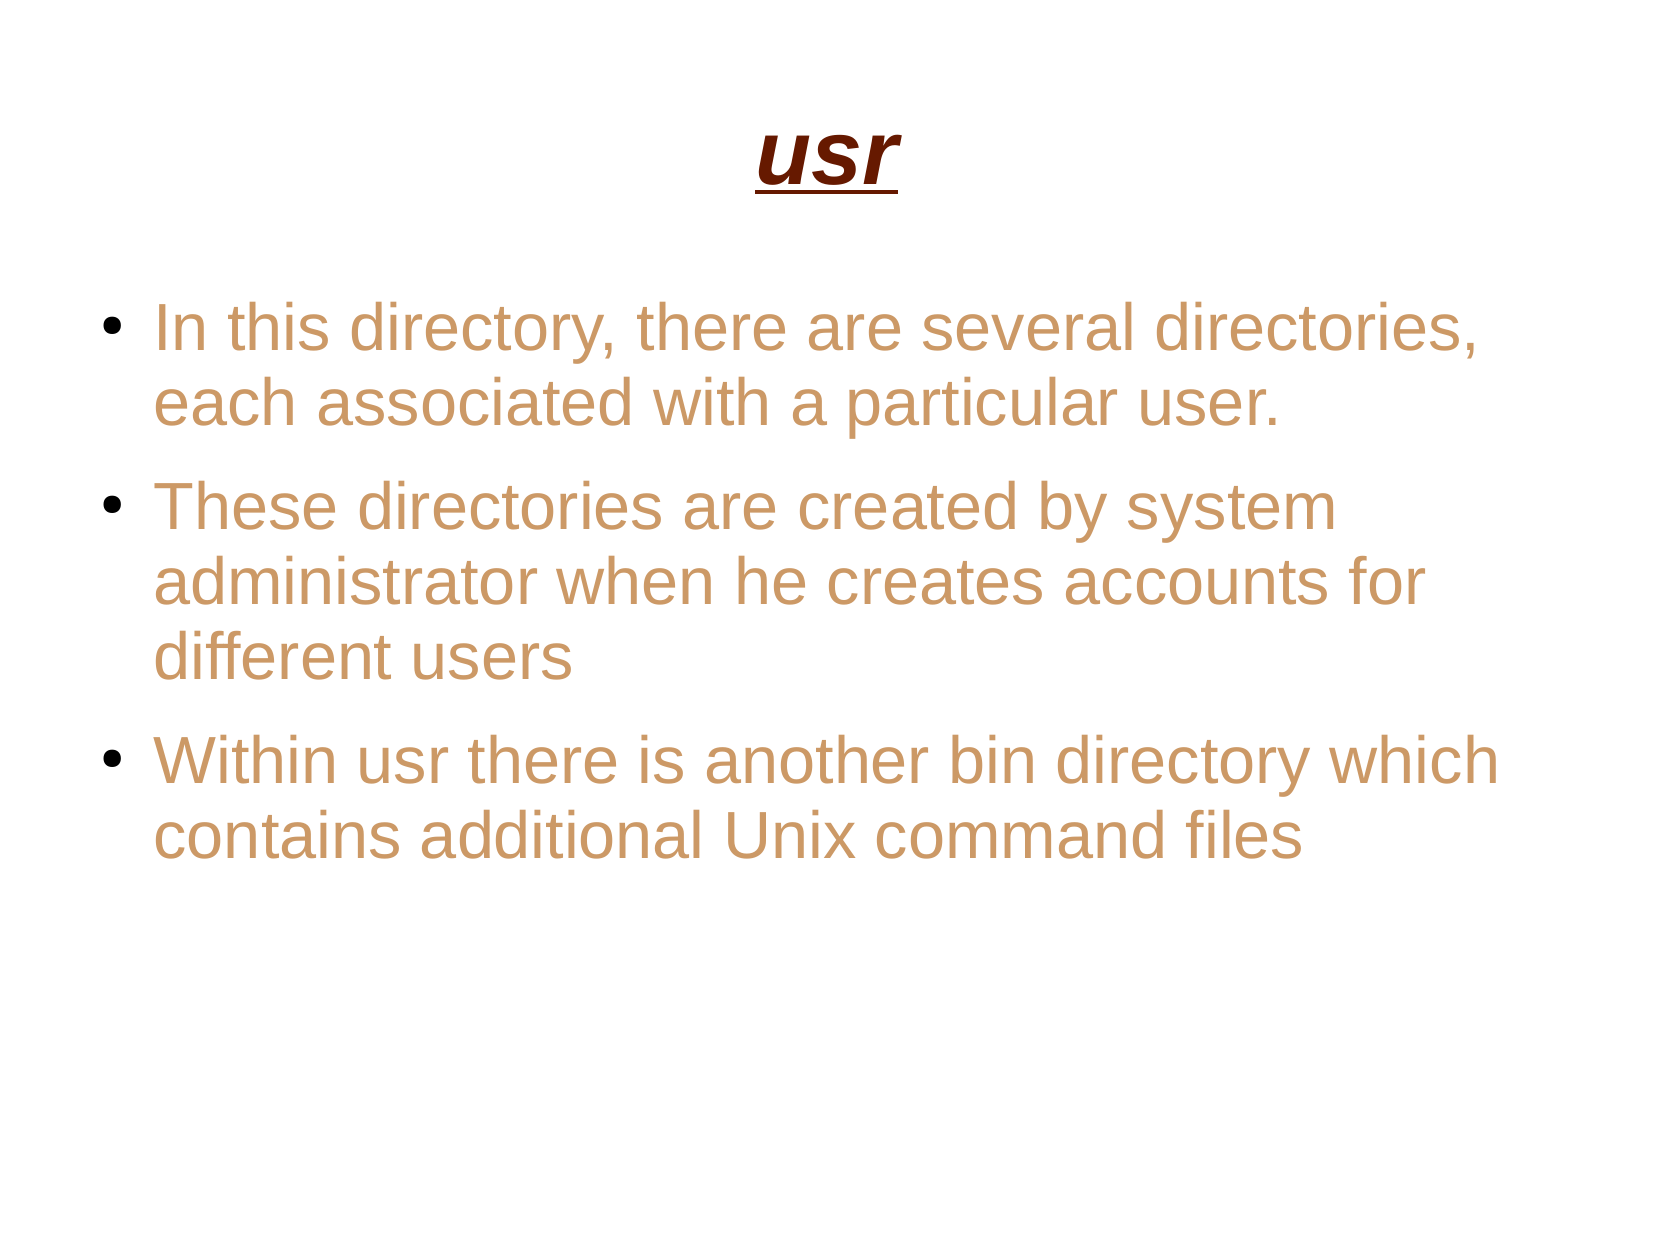

# usr
In this directory, there are several directories, each associated with a particular user.
These directories are created by system administrator when he creates accounts for different users
Within usr there is another bin directory which contains additional Unix command files